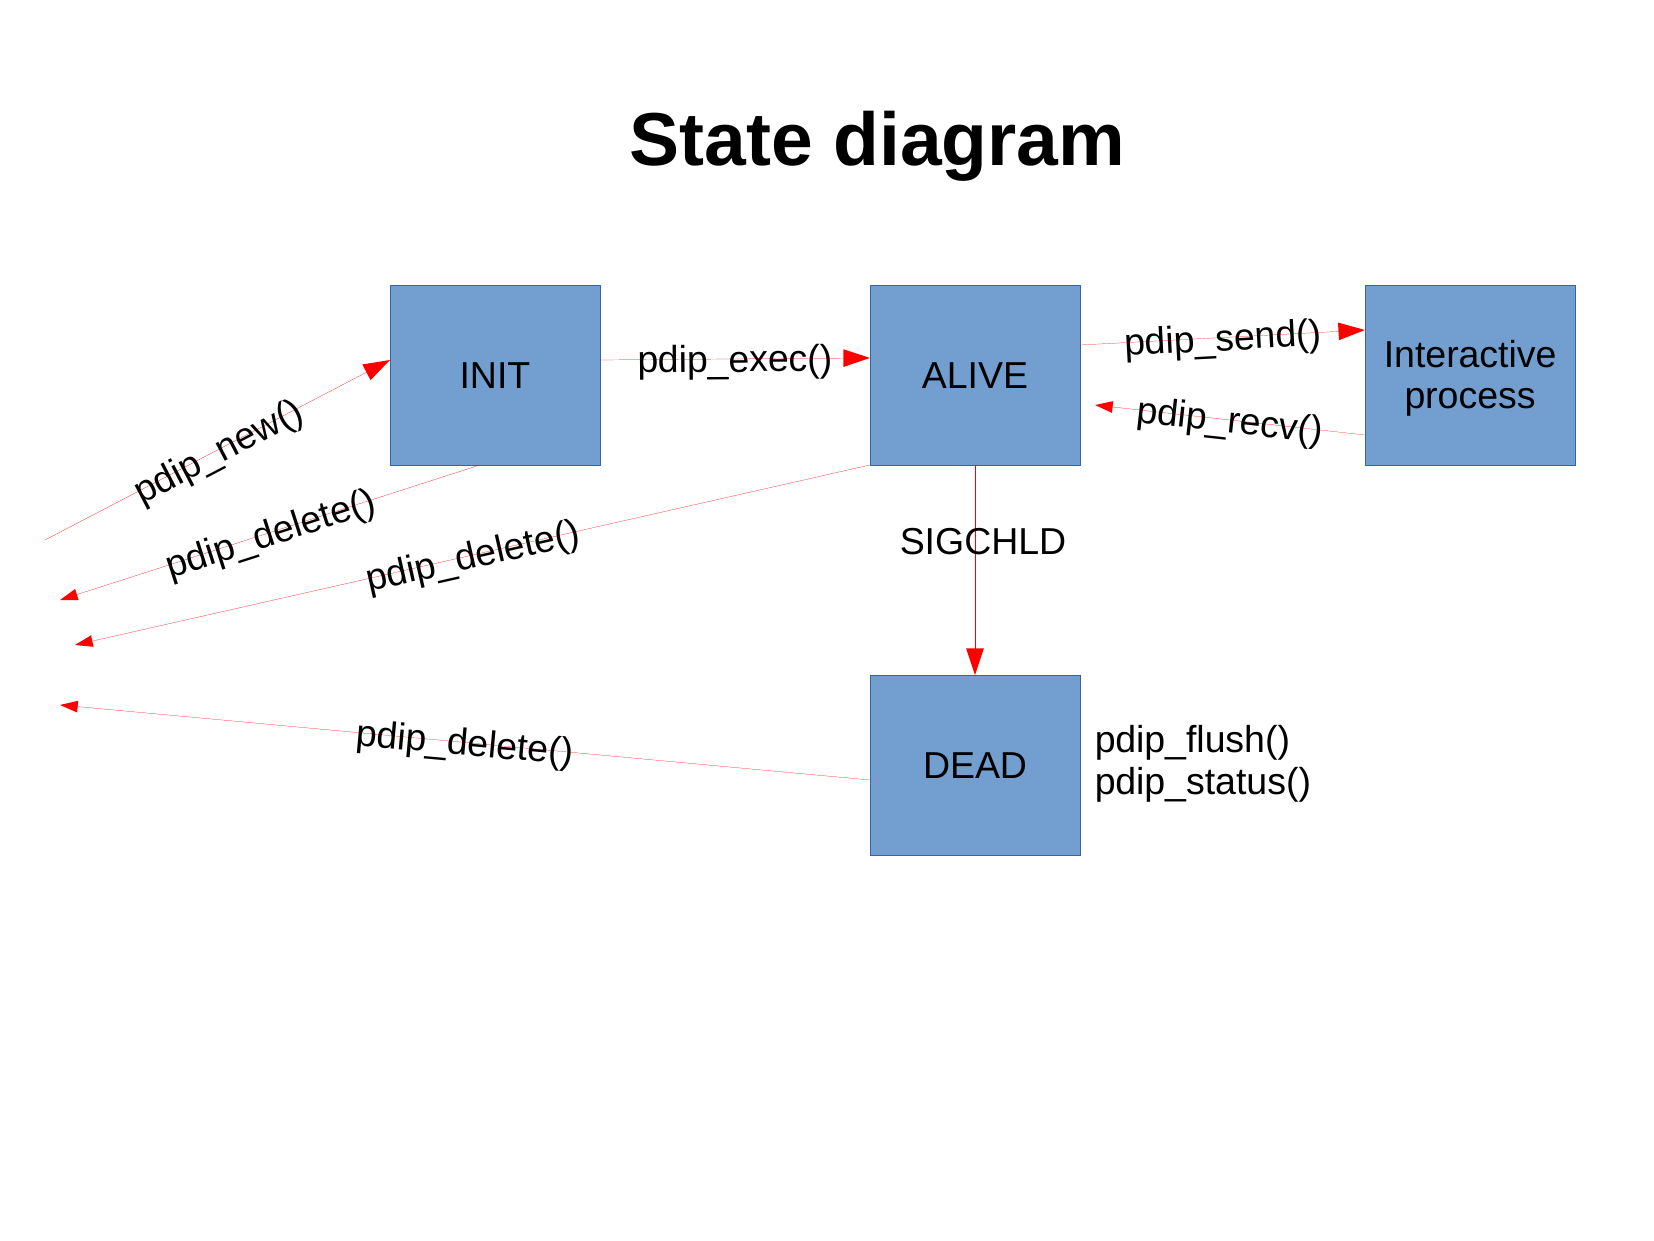

State diagram
INIT
ALIVE
Interactive
process
pdip_send()
pdip_exec()
pdip_new()
pdip_recv()
pdip_delete()
pdip_delete()
SIGCHLD
DEAD
pdip_delete()
pdip_flush()
pdip_status()